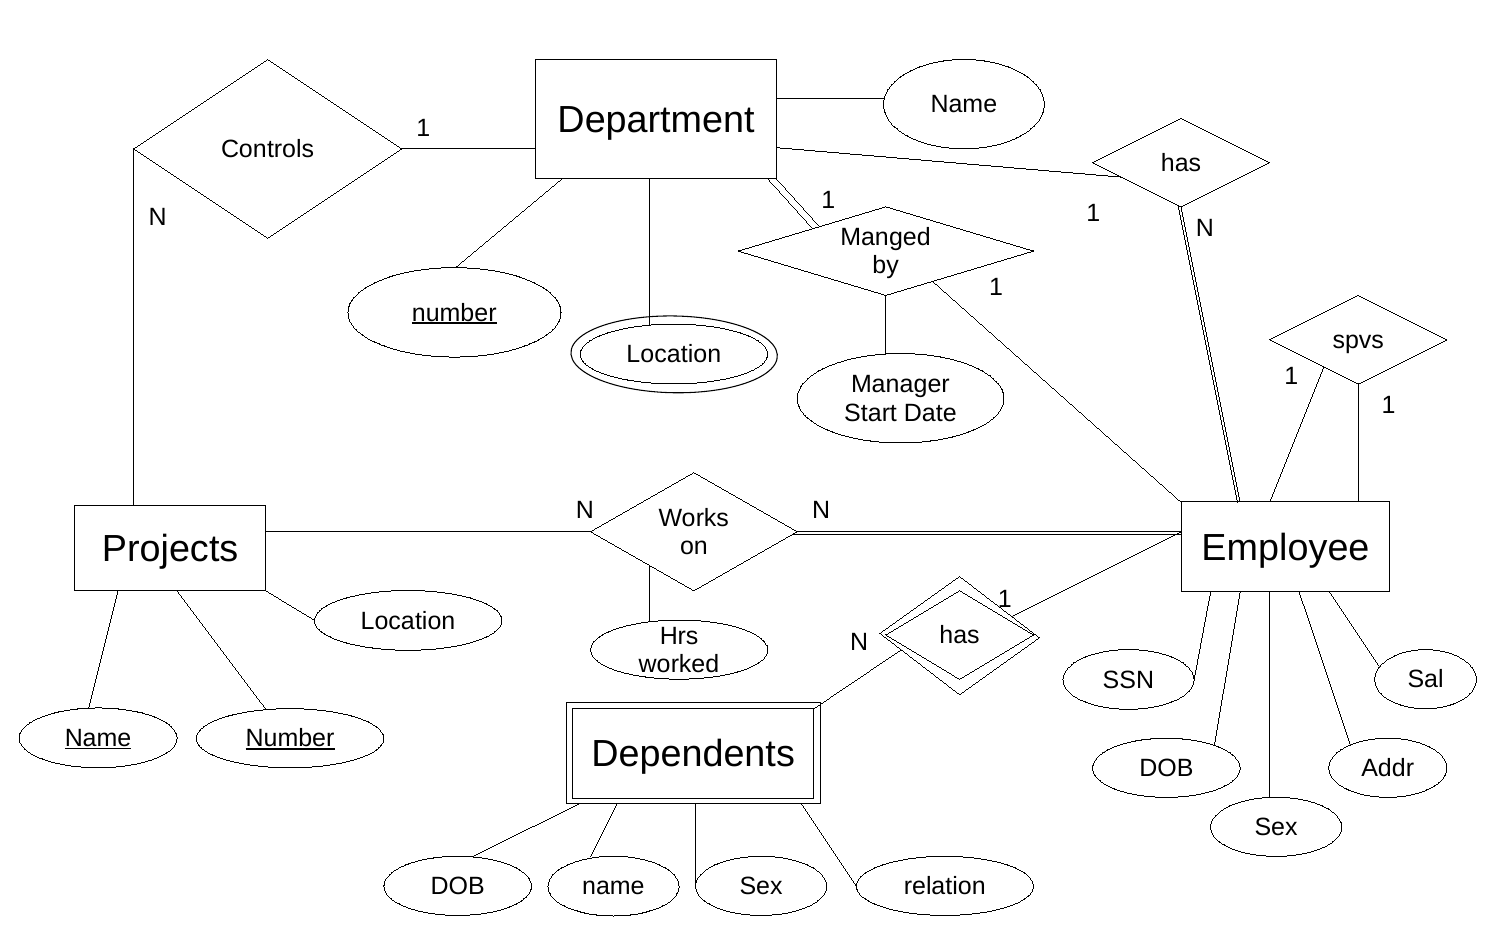

Department
Controls
Name
1
has
1
1
N
Manged by
N
1
number
spvs
Location
Manager Start Date
1
1
Works on
N
N
Employee
Projects
has
1
Location
has
Hrs worked
N
SSN
Sal
Name
Number
Dependents
DOB
Addr
DOB
DOB
Sex
DOB
name
Sex
relation